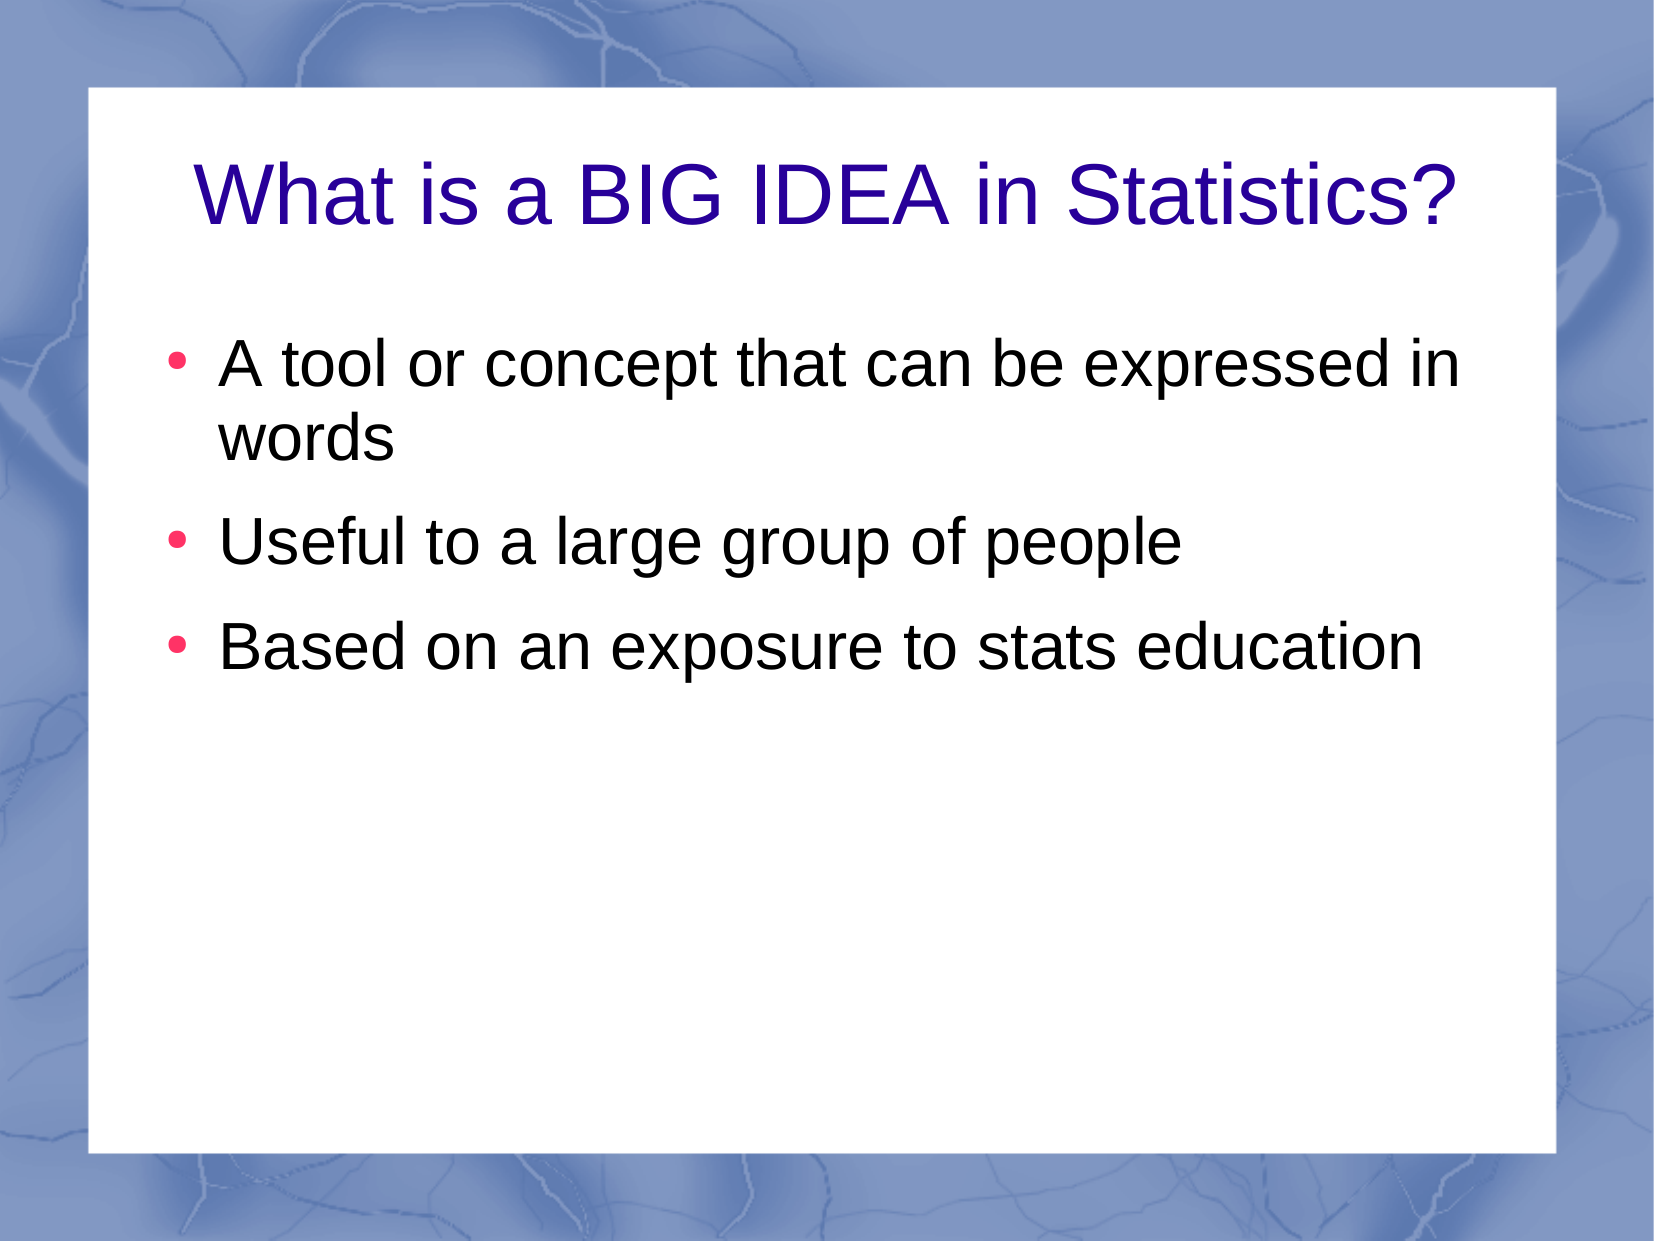

# What is a BIG IDEA in Statistics?
A tool or concept that can be expressed in words
Useful to a large group of people
Based on an exposure to stats education